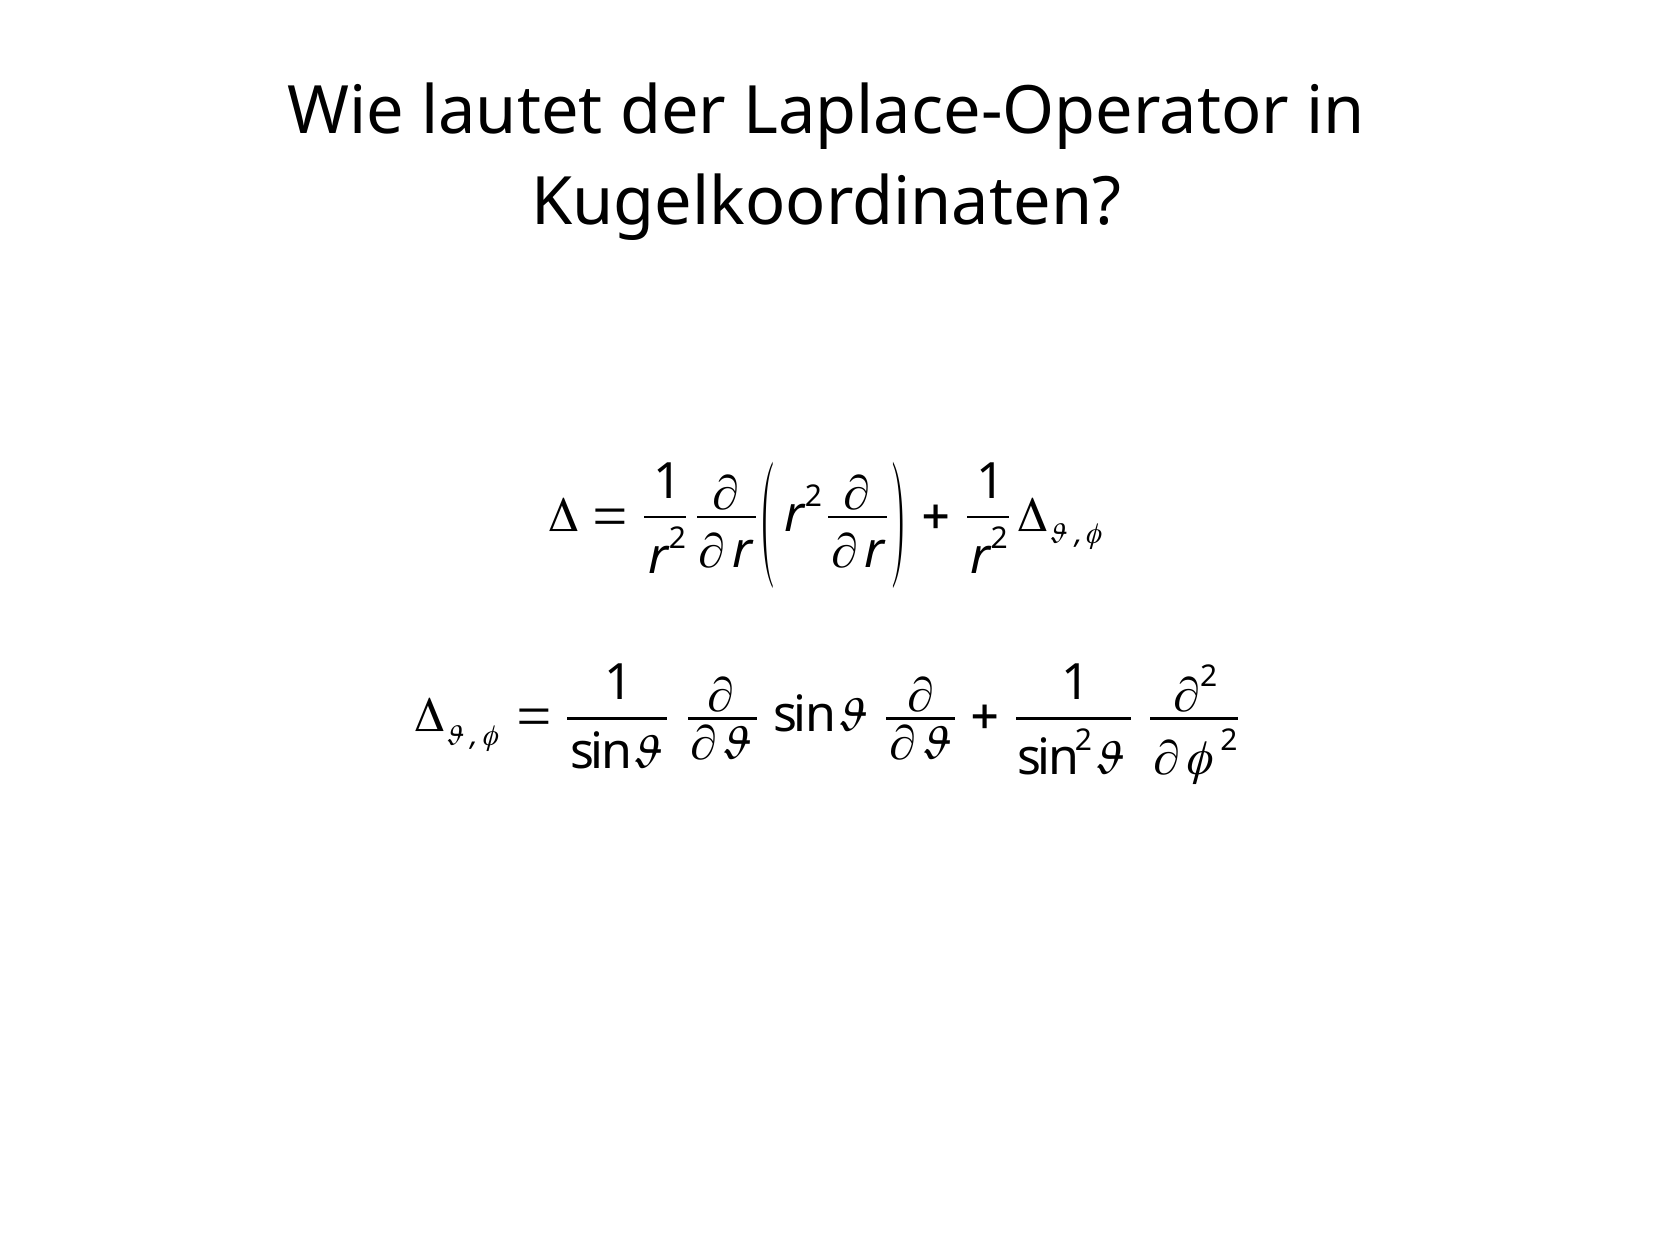

# Wie lautet der Laplace-Operator in Kugelkoordinaten?